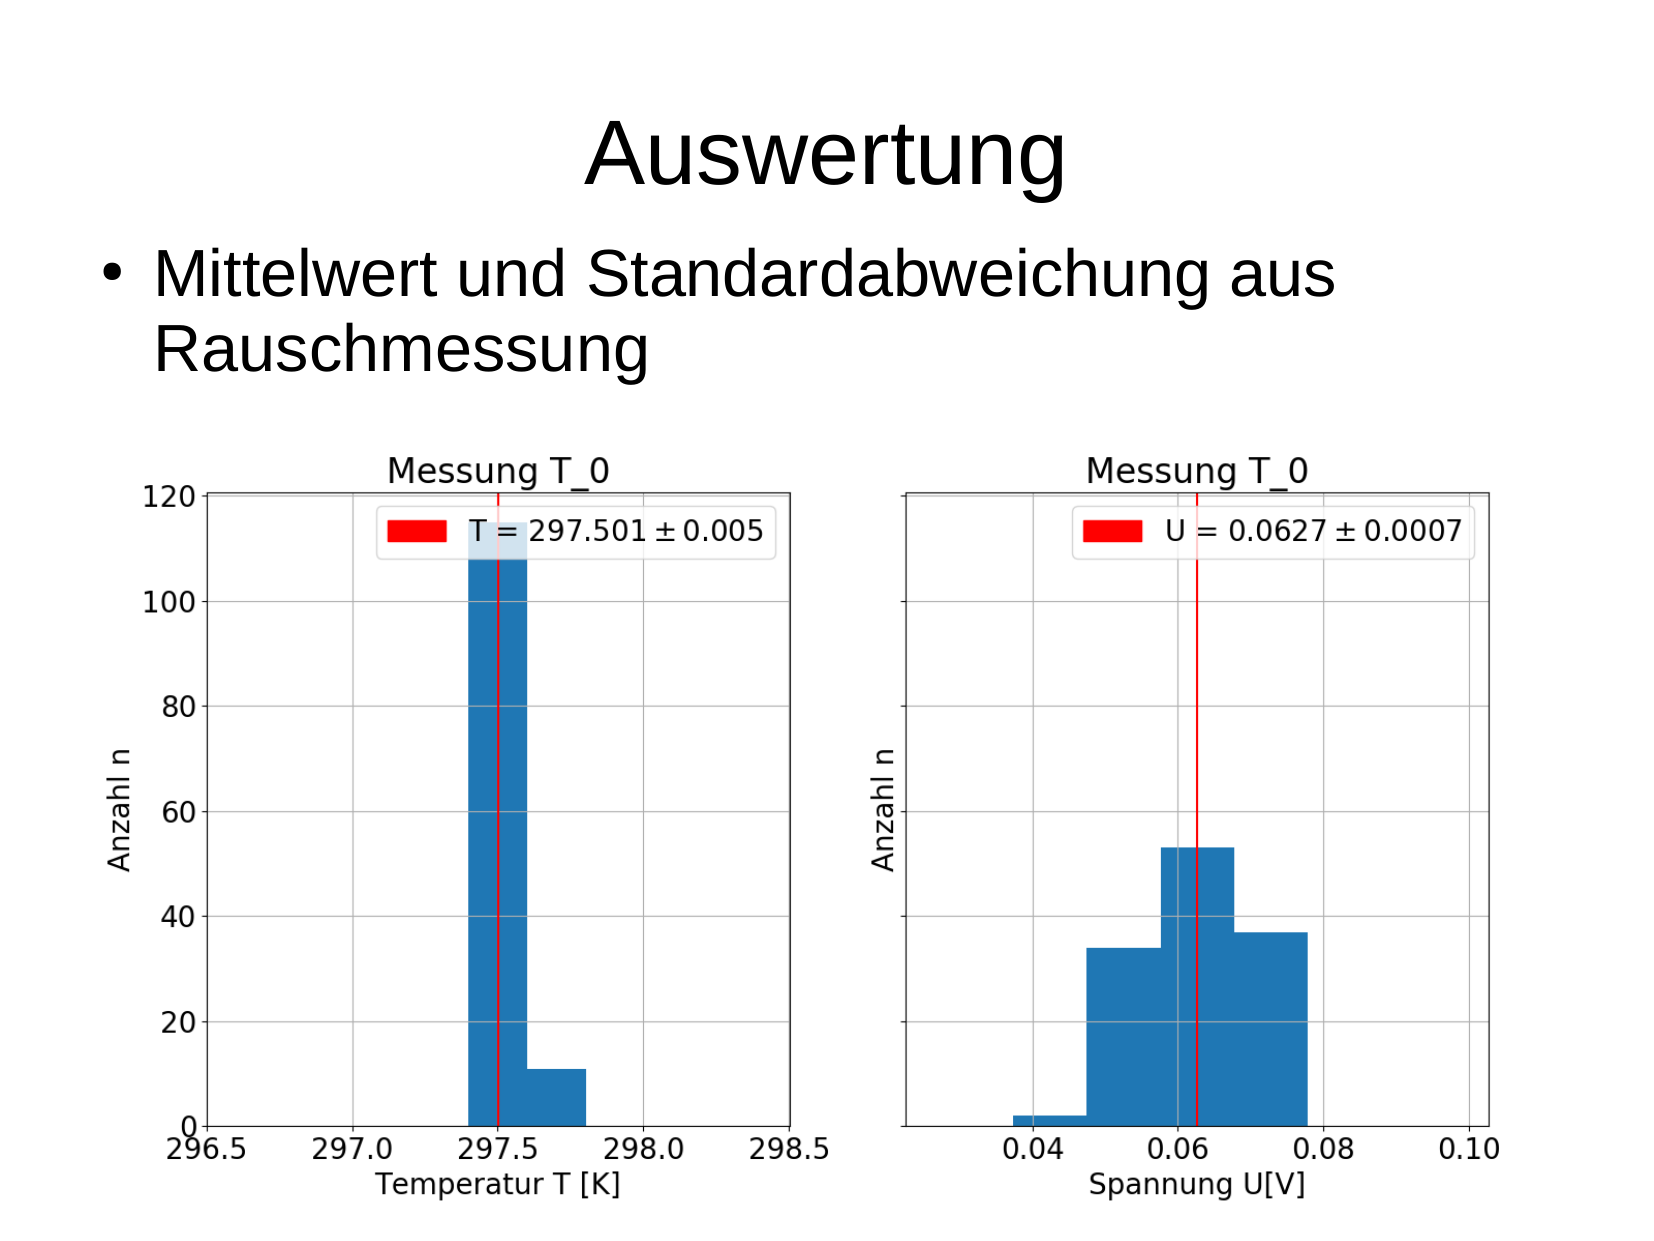

# Auswertung
Mittelwert und Standardabweichung aus Rauschmessung
7